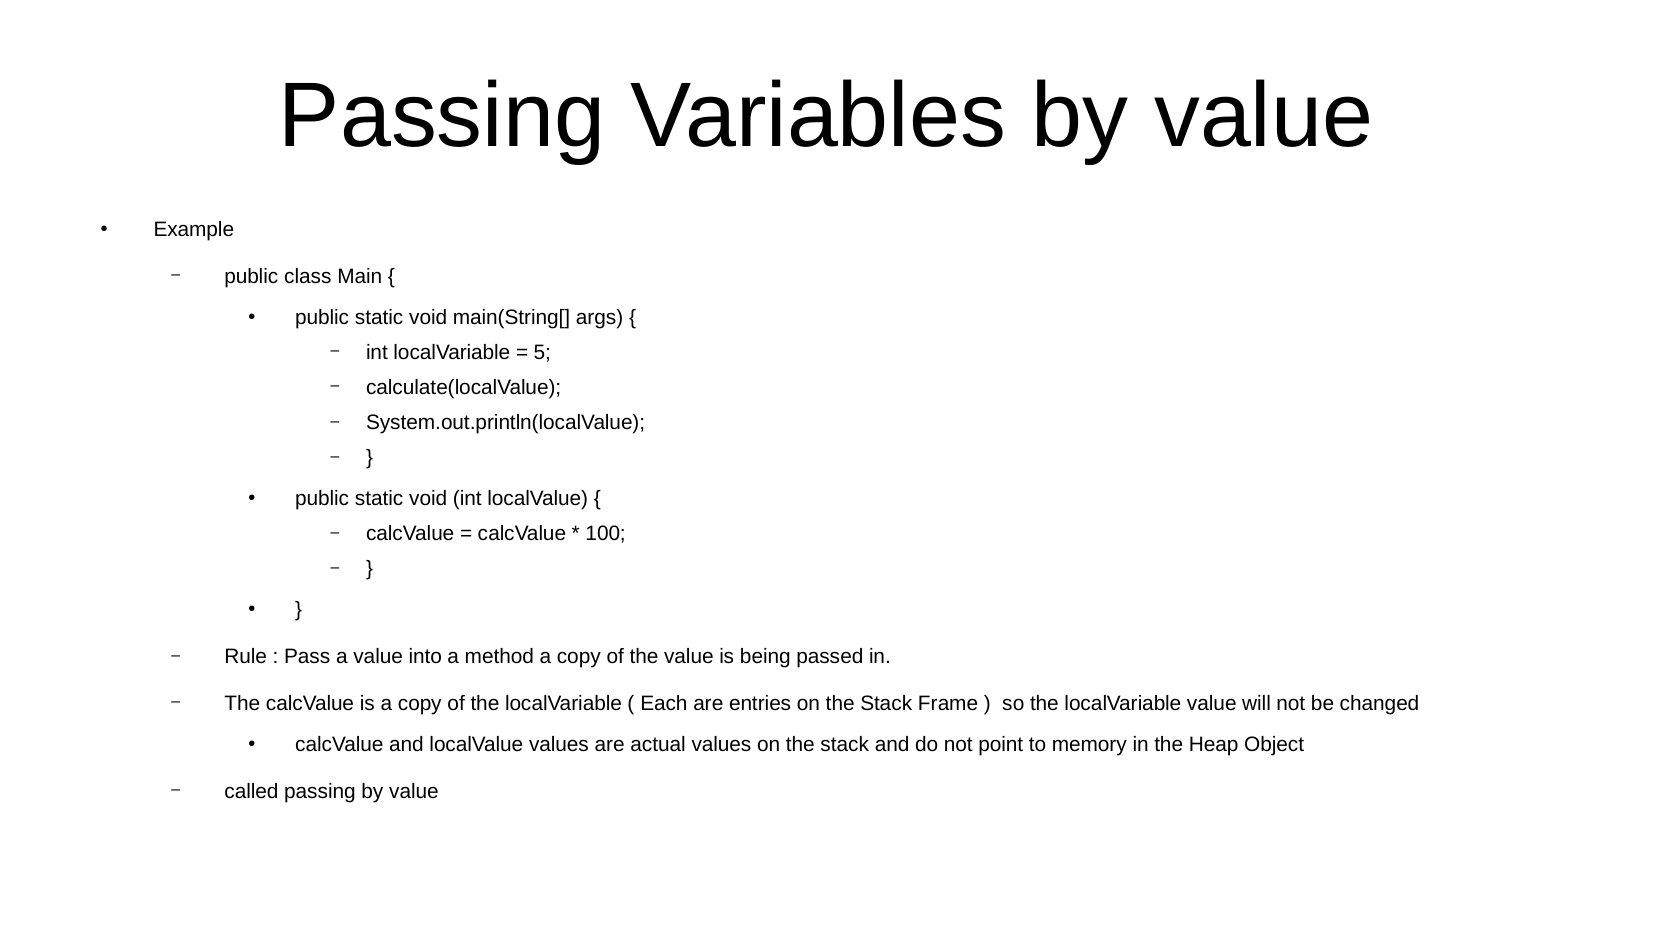

# Passing Variables by value
Example
public class Main {
public static void main(String[] args) {
int localVariable = 5;
calculate(localValue);
System.out.println(localValue);
}
public static void (int localValue) {
calcValue = calcValue * 100;
}
}
Rule : Pass a value into a method a copy of the value is being passed in.
The calcValue is a copy of the localVariable ( Each are entries on the Stack Frame ) so the localVariable value will not be changed
calcValue and localValue values are actual values on the stack and do not point to memory in the Heap Object
called passing by value